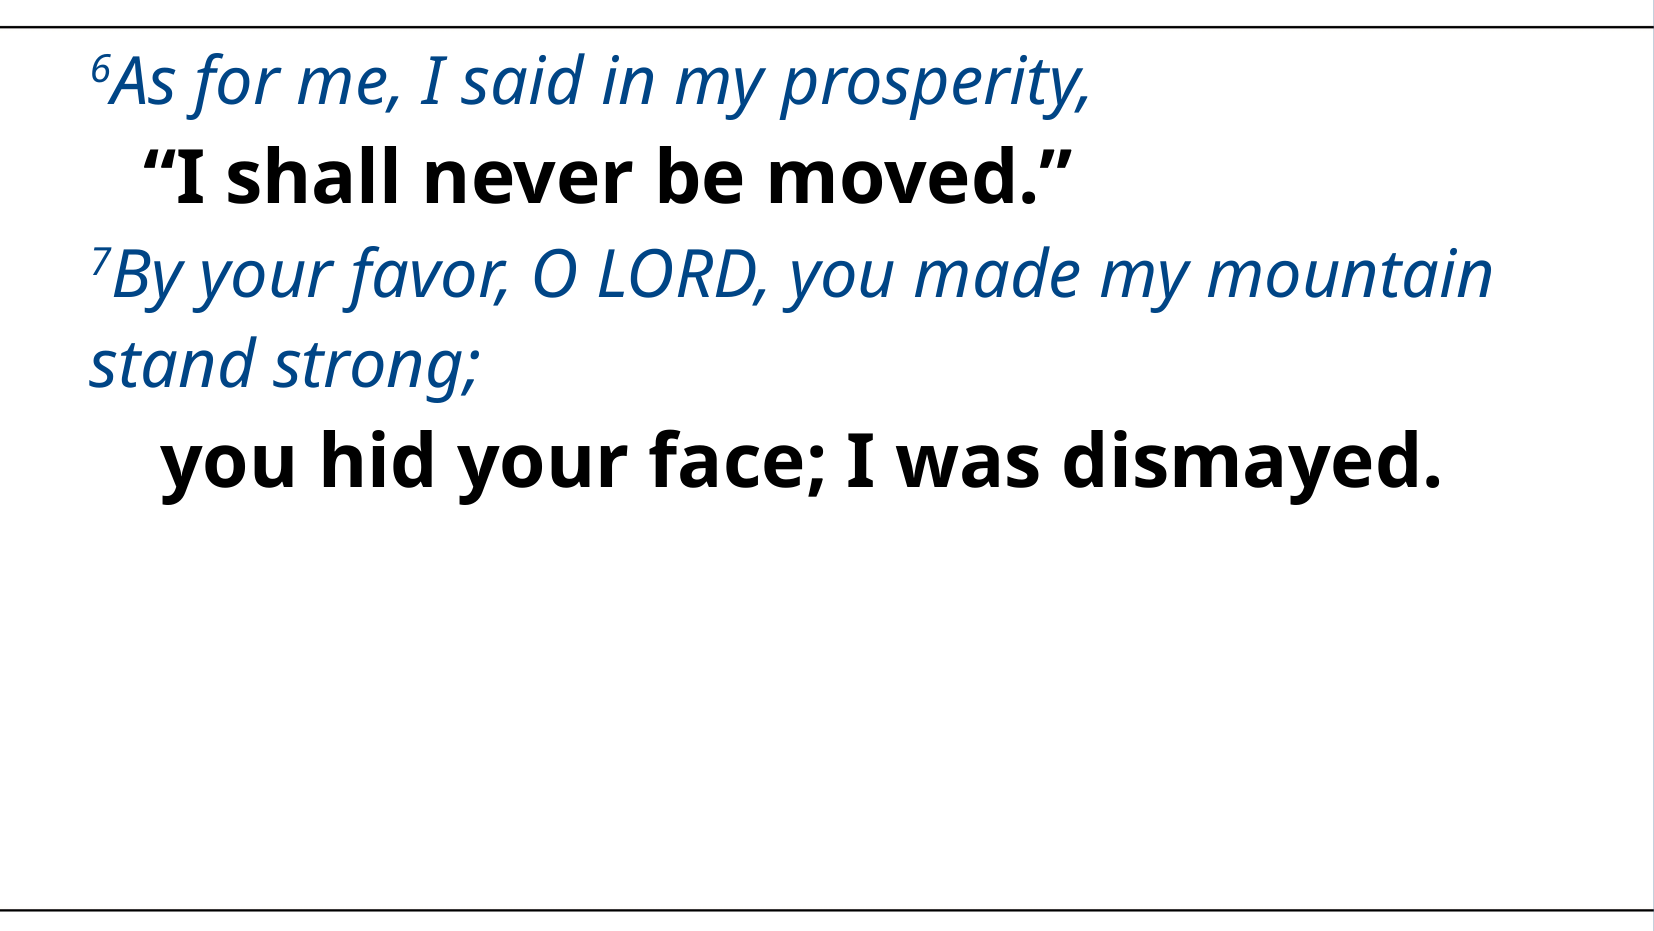

6As for me, I said in my prosperity,
 “I shall never be moved.”
7By your favor, O LORD, you made my mountain 	stand strong;
 you hid your face; I was dismayed.